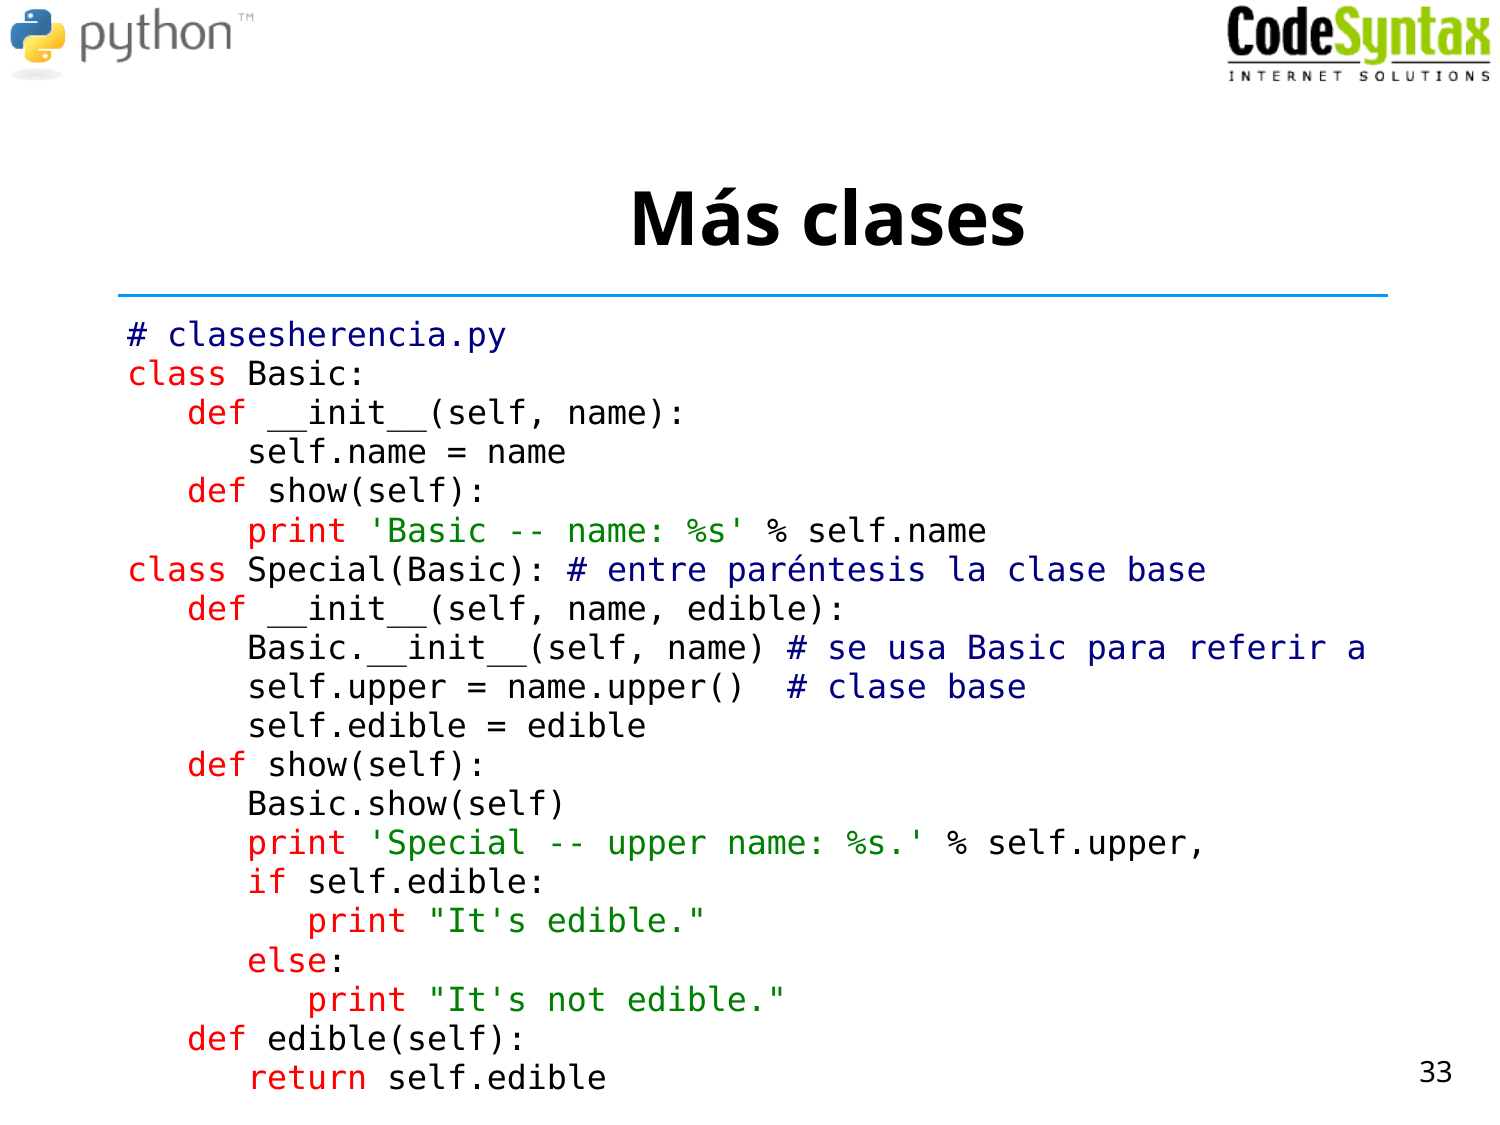

# Más clases
# clasesherencia.py
class Basic:
 def __init__(self, name):
 self.name = name
 def show(self):
 print 'Basic -- name: %s' % self.name
class Special(Basic): # entre paréntesis la clase base
 def __init__(self, name, edible):
 Basic.__init__(self, name) # se usa Basic para referir a
 self.upper = name.upper() # clase base
 self.edible = edible
 def show(self):
 Basic.show(self)
 print 'Special -- upper name: %s.' % self.upper,
 if self.edible:
 print "It's edible."
 else:
 print "It's not edible."
 def edible(self):
 return self.edible
33